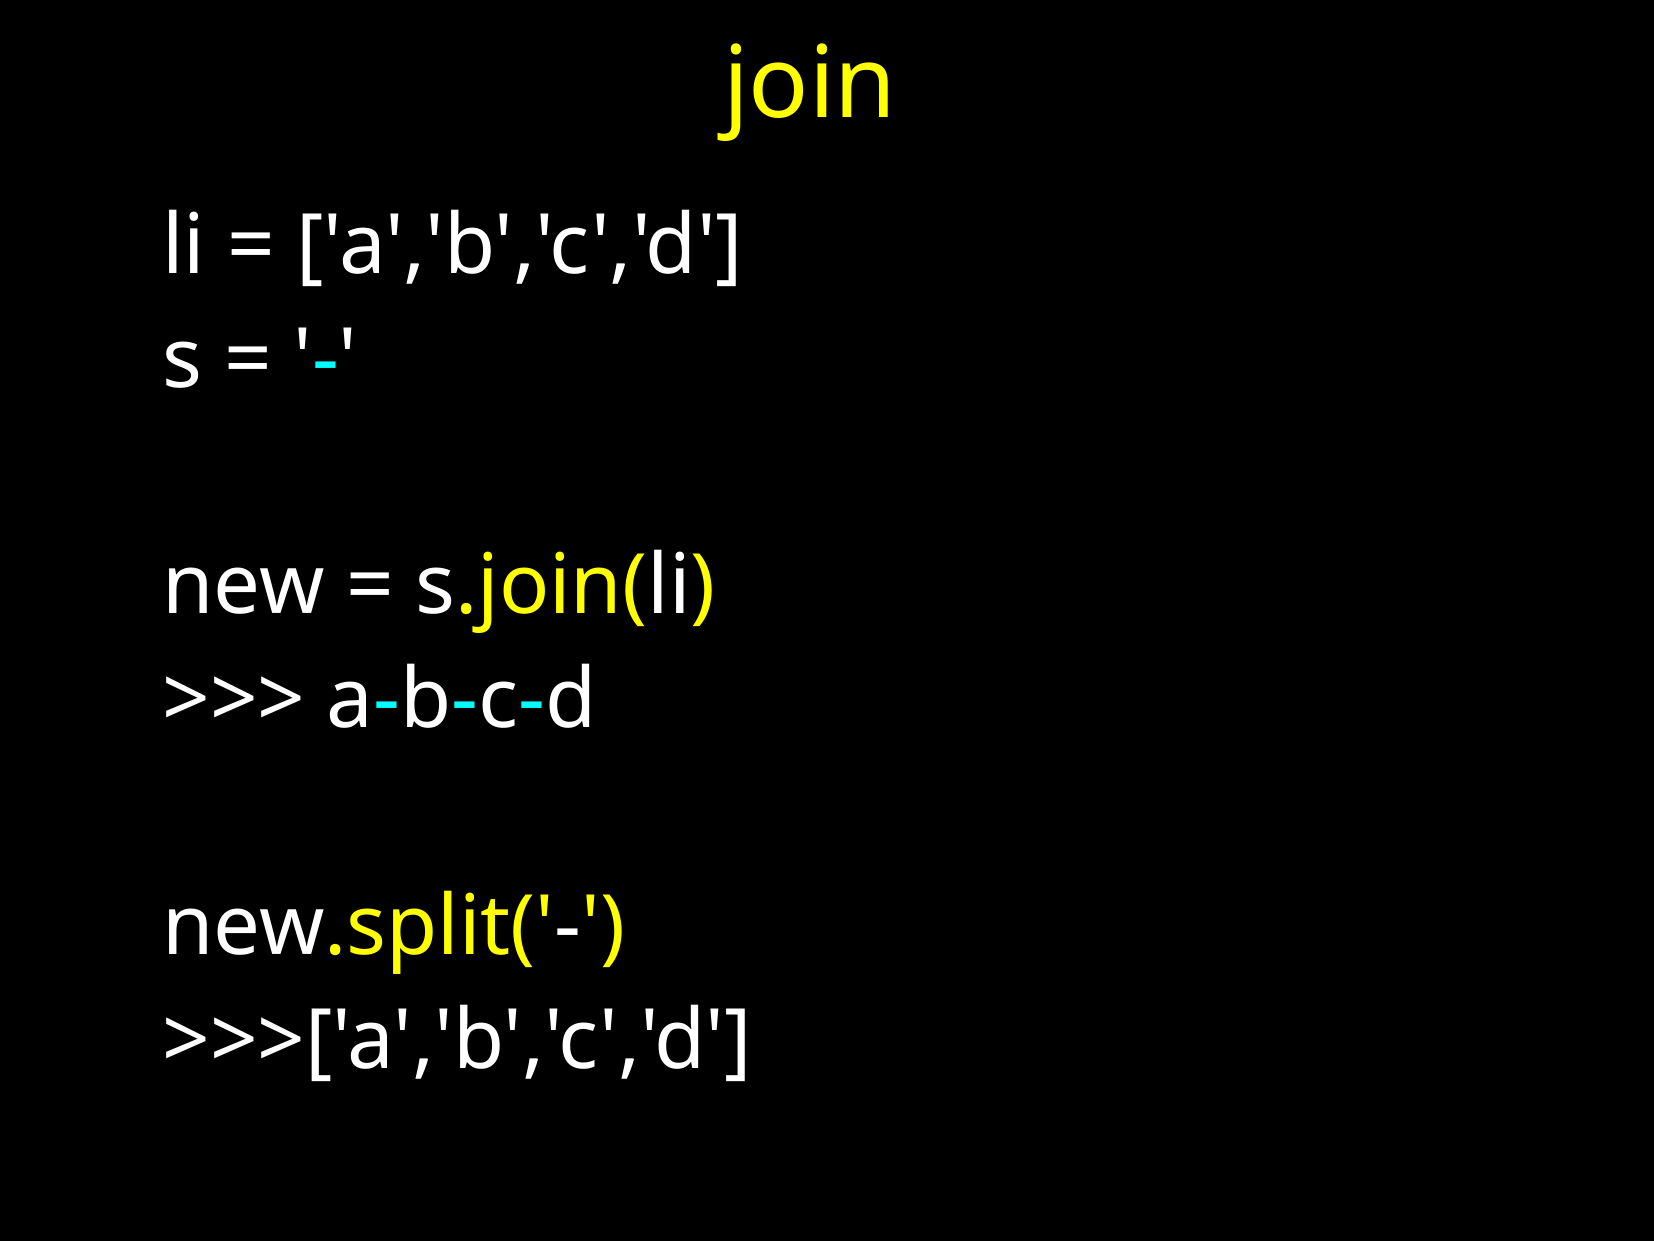

join
li = ['a','b','c','d']
s = '-'
new = s.join(li)
>>> a-b-c-d
new.split('-')
>>>['a','b','c','d']